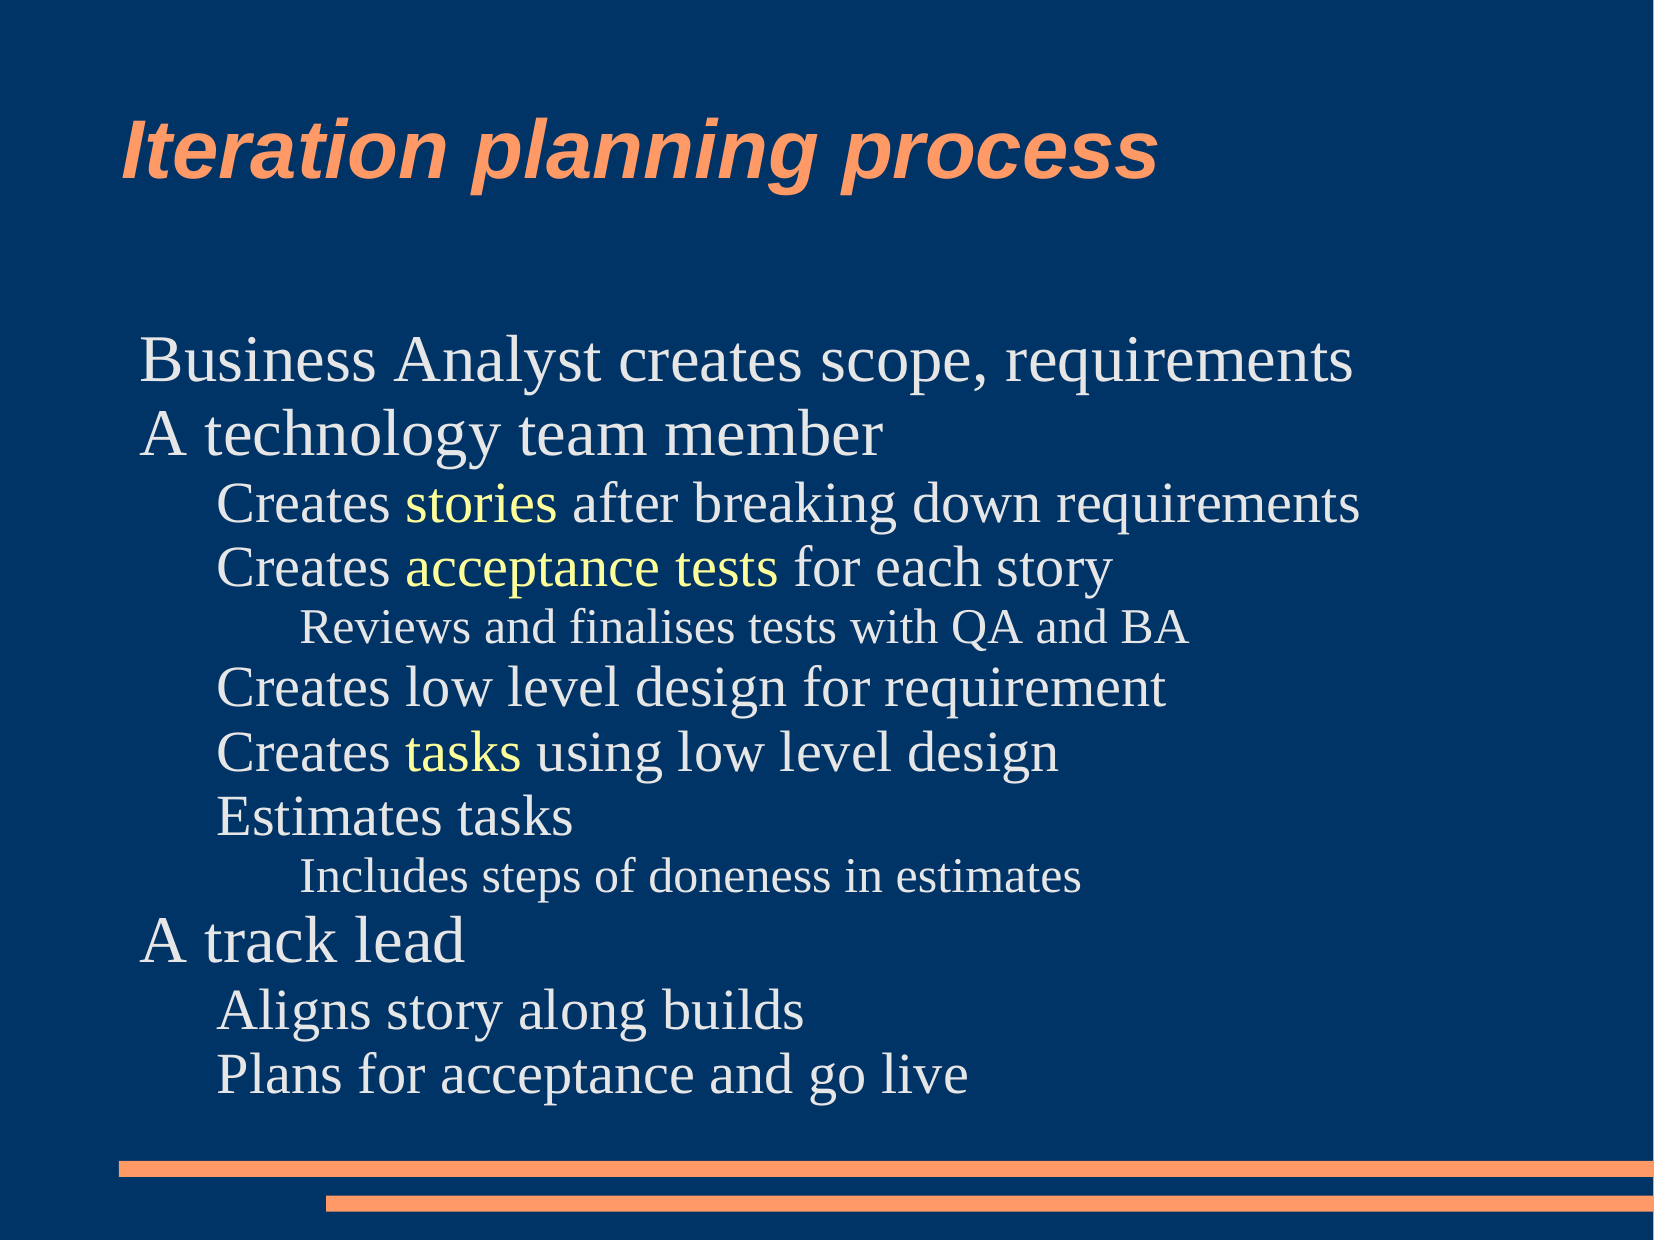

# Iteration planning process
Business Analyst creates scope, requirements
A technology team member
Creates stories after breaking down requirements
Creates acceptance tests for each story
Reviews and finalises tests with QA and BA
Creates low level design for requirement
Creates tasks using low level design
Estimates tasks
Includes steps of doneness in estimates
A track lead
Aligns story along builds
Plans for acceptance and go live